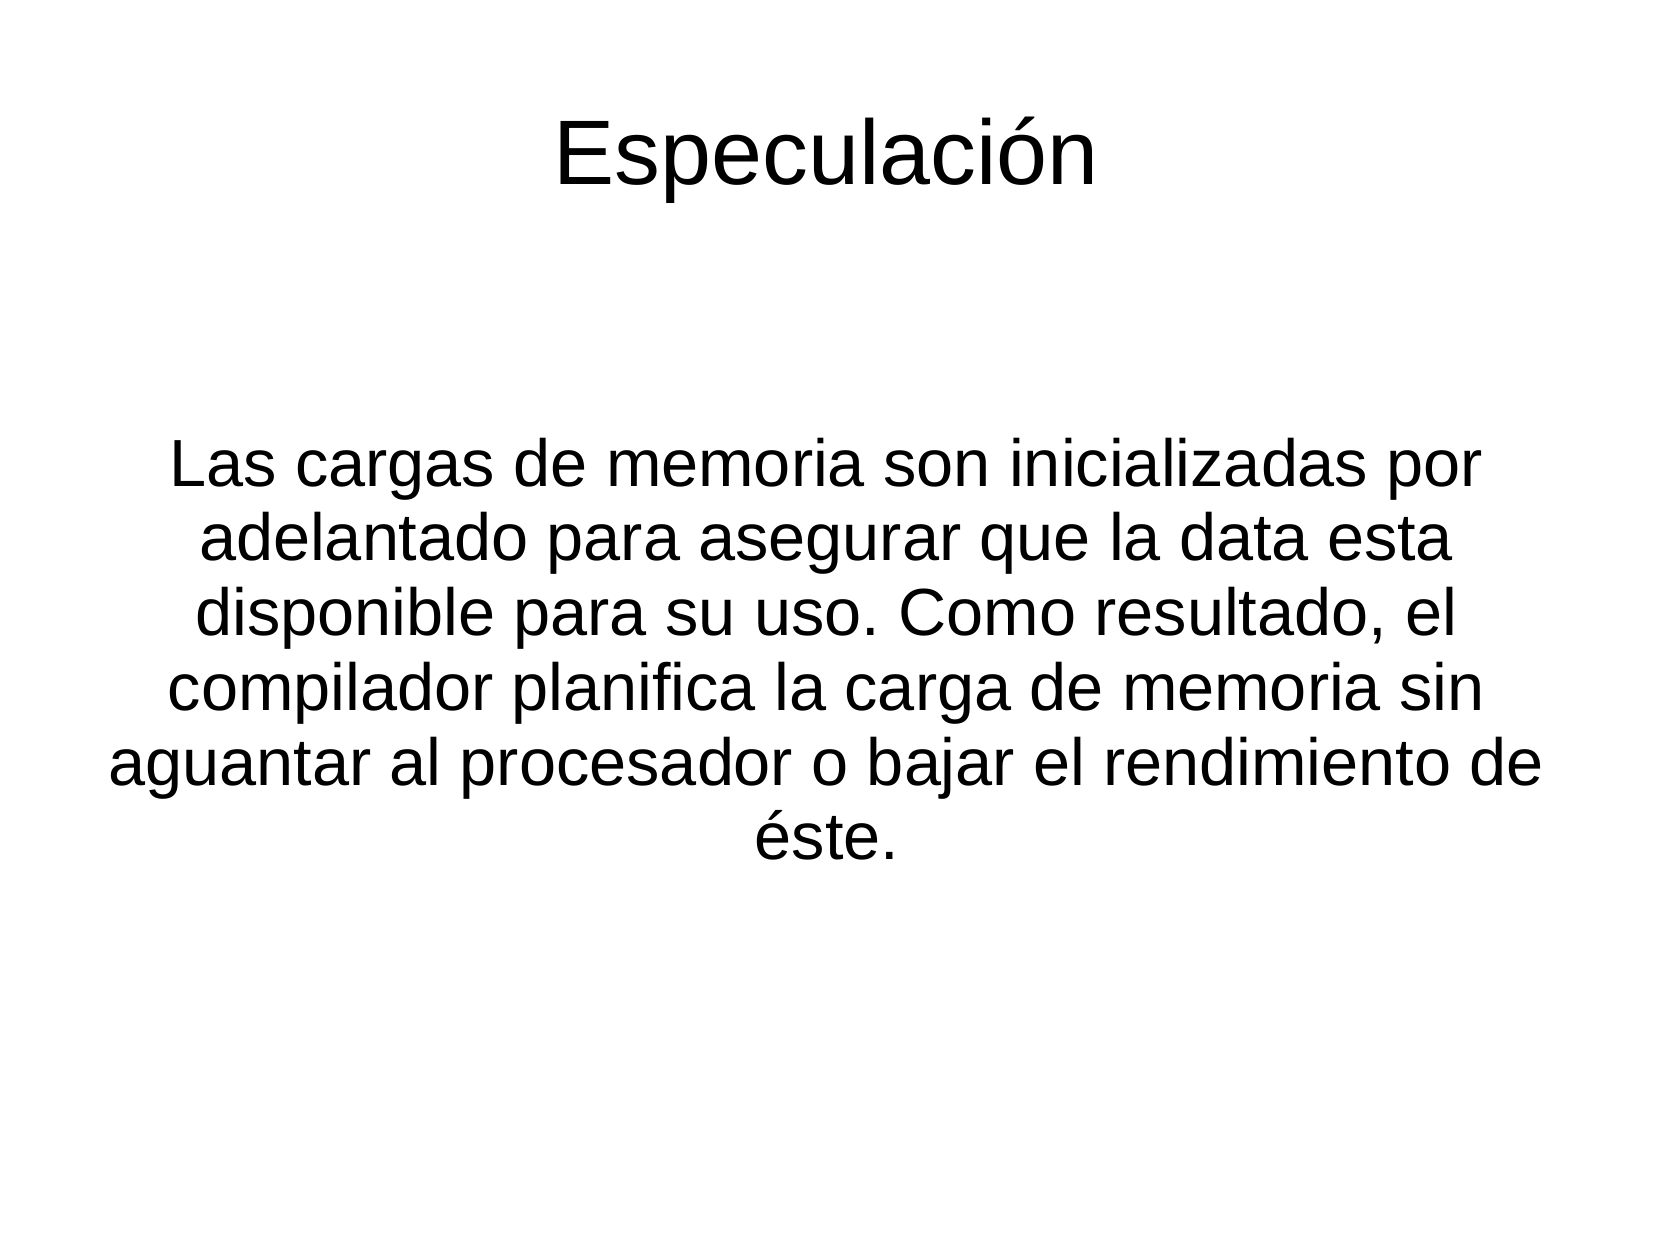

# Especulación
Las cargas de memoria son inicializadas por adelantado para asegurar que la data esta disponible para su uso. Como resultado, el compilador planifica la carga de memoria sin aguantar al procesador o bajar el rendimiento de éste.